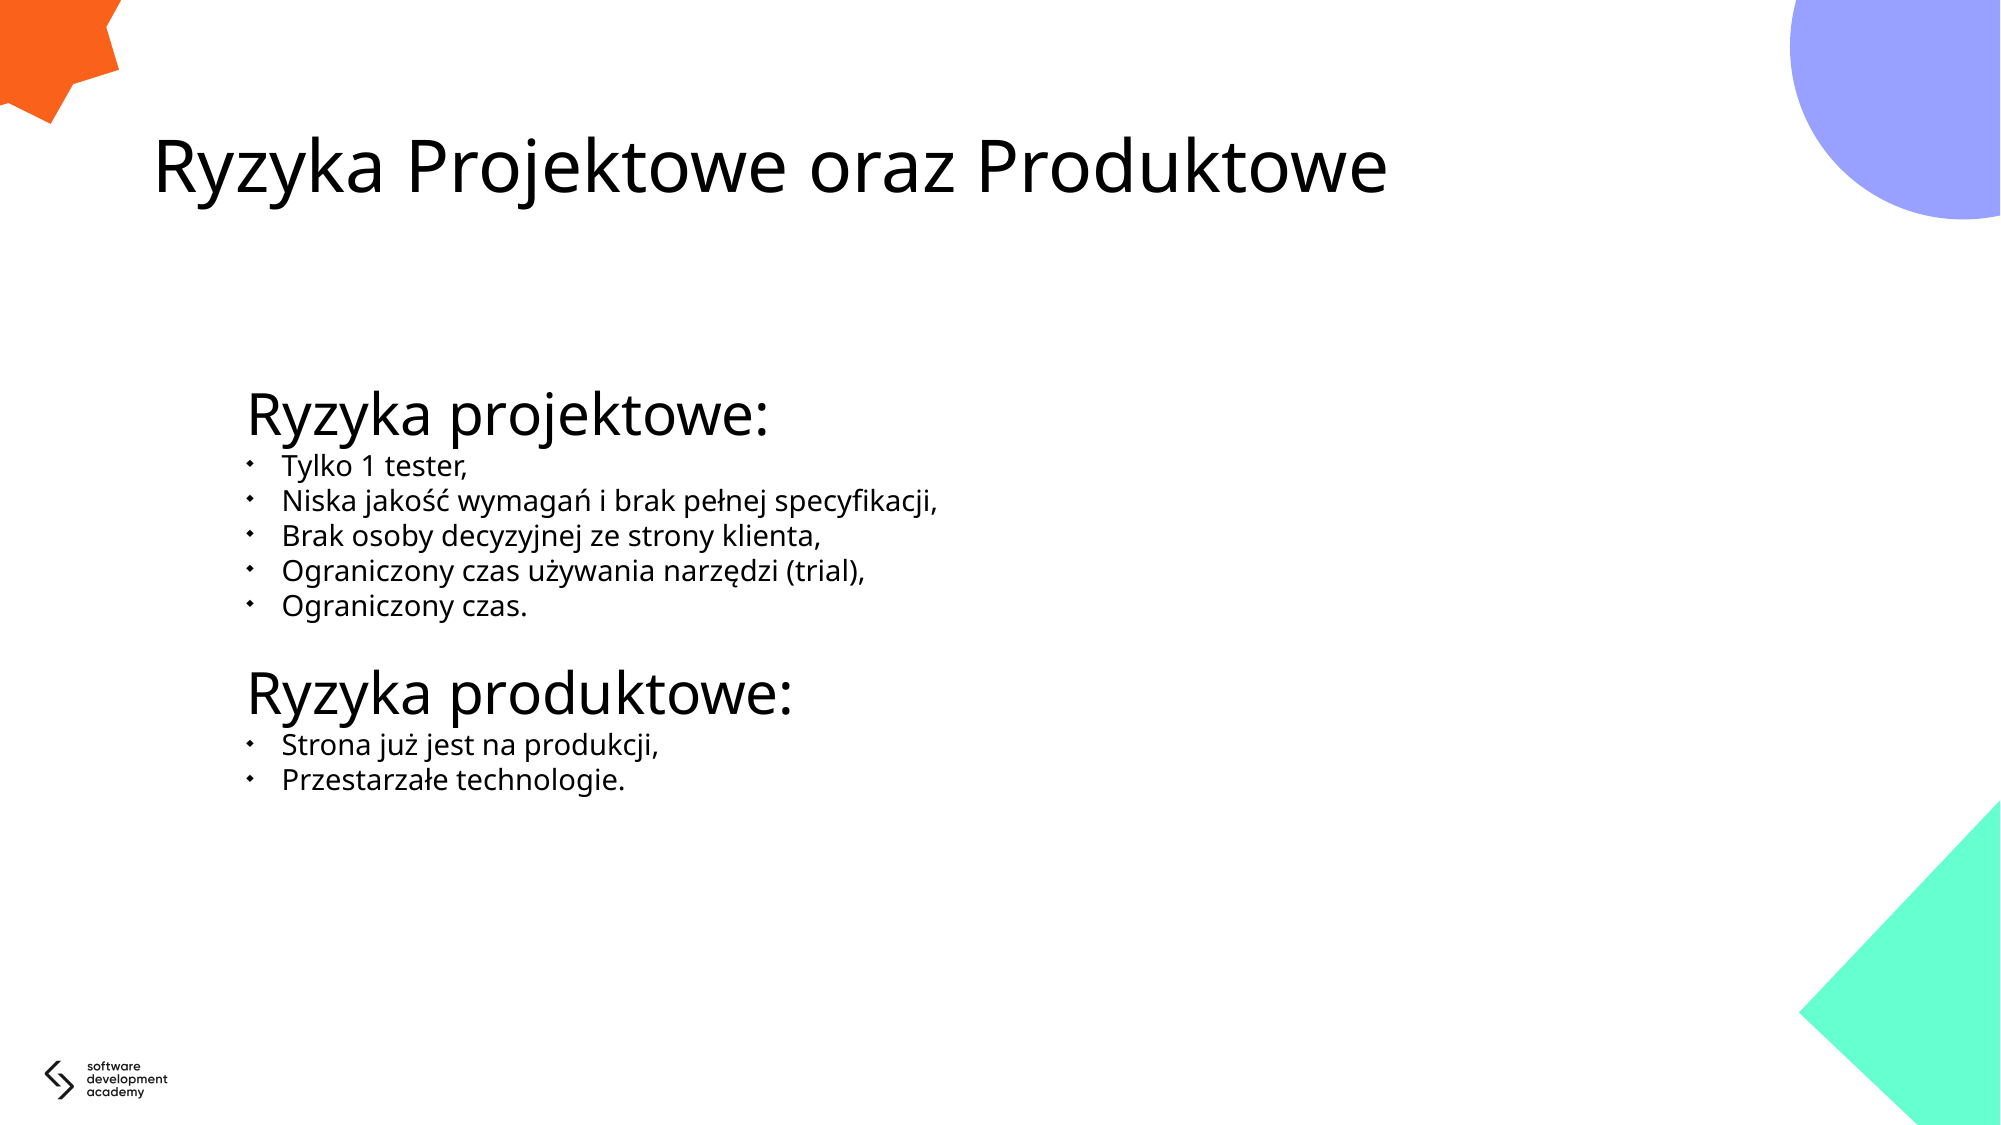

# Ryzyka Projektowe oraz Produktowe
Ryzyka projektowe:
Tylko 1 tester,
Niska jakość wymagań i brak pełnej specyfikacji,
Brak osoby decyzyjnej ze strony klienta,
Ograniczony czas używania narzędzi (trial),
Ograniczony czas.
Ryzyka produktowe:
Strona już jest na produkcji,
Przestarzałe technologie.